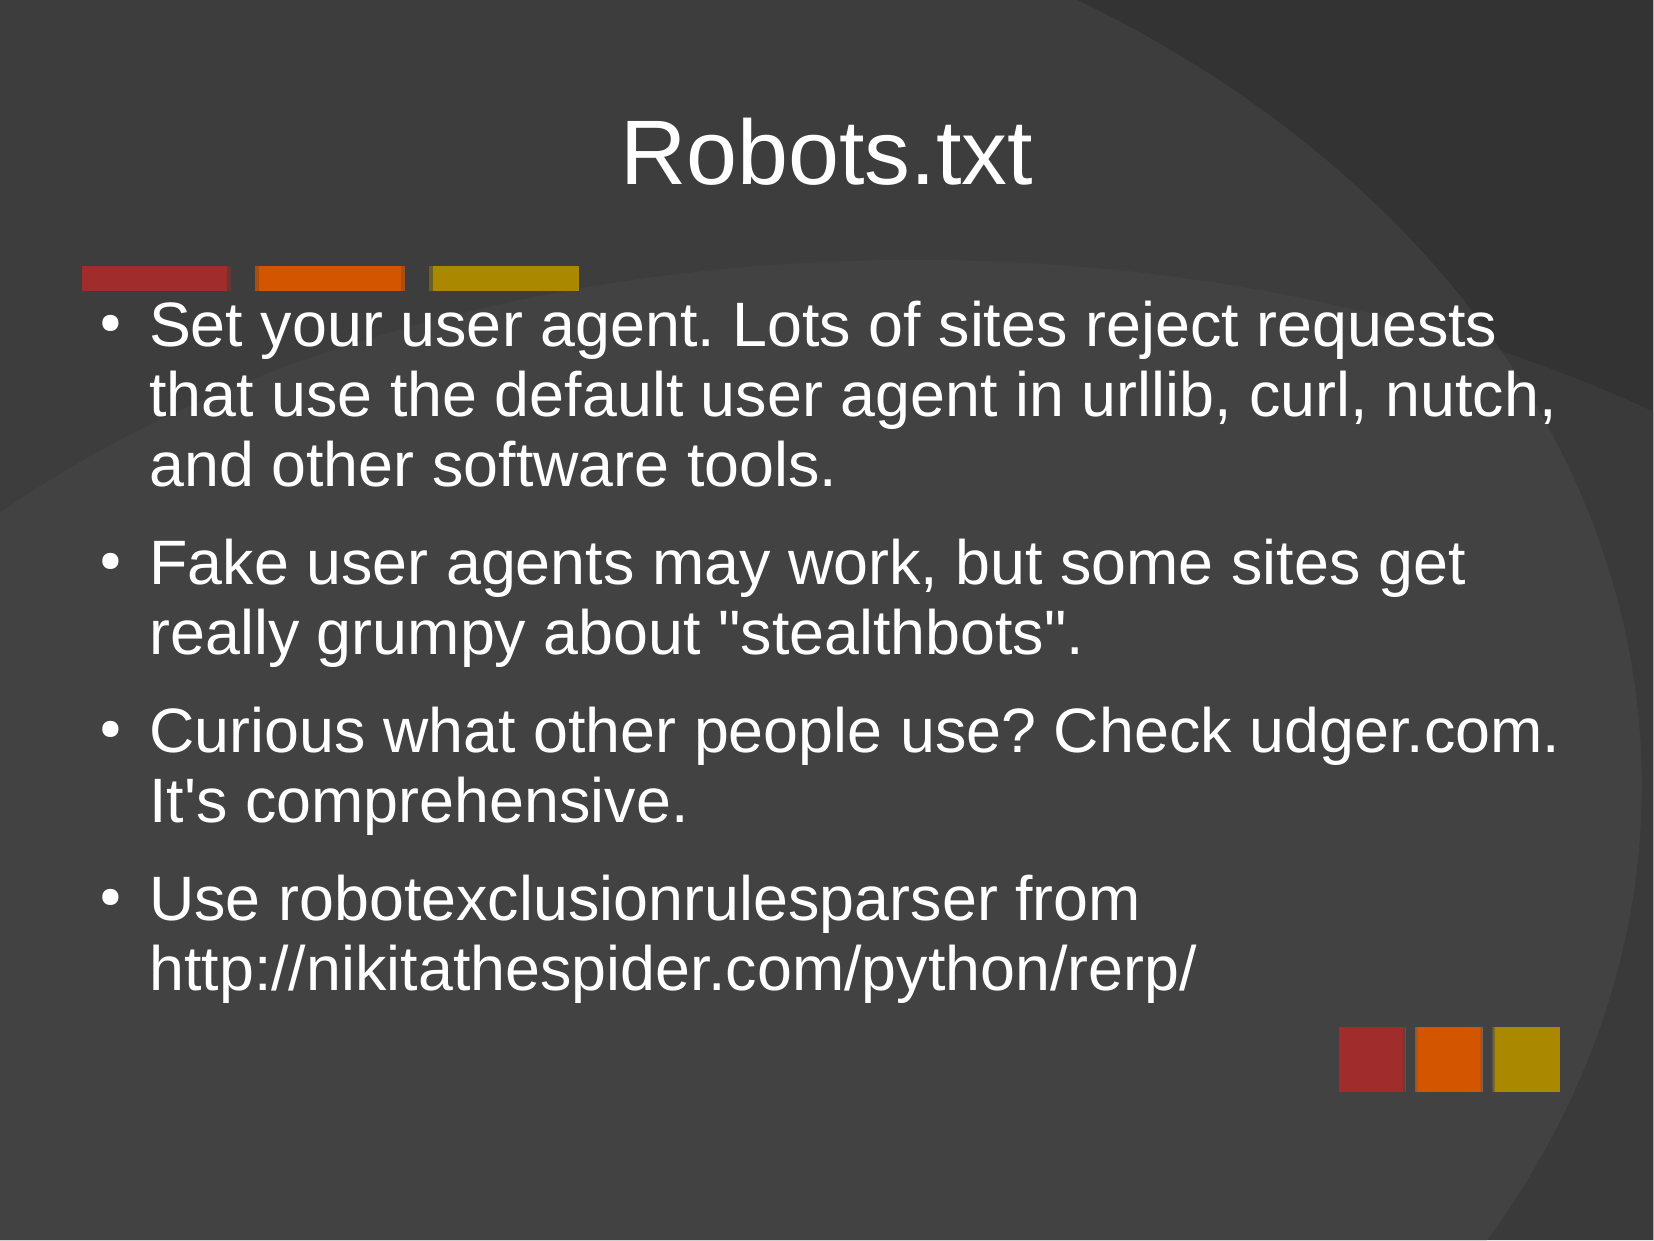

# Robots.txt
Set your user agent. Lots of sites reject requests that use the default user agent in urllib, curl, nutch, and other software tools.
Fake user agents may work, but some sites get really grumpy about "stealthbots".
Curious what other people use? Check udger.com. It's comprehensive.
Use robotexclusionrulesparser from http://nikitathespider.com/python/rerp/